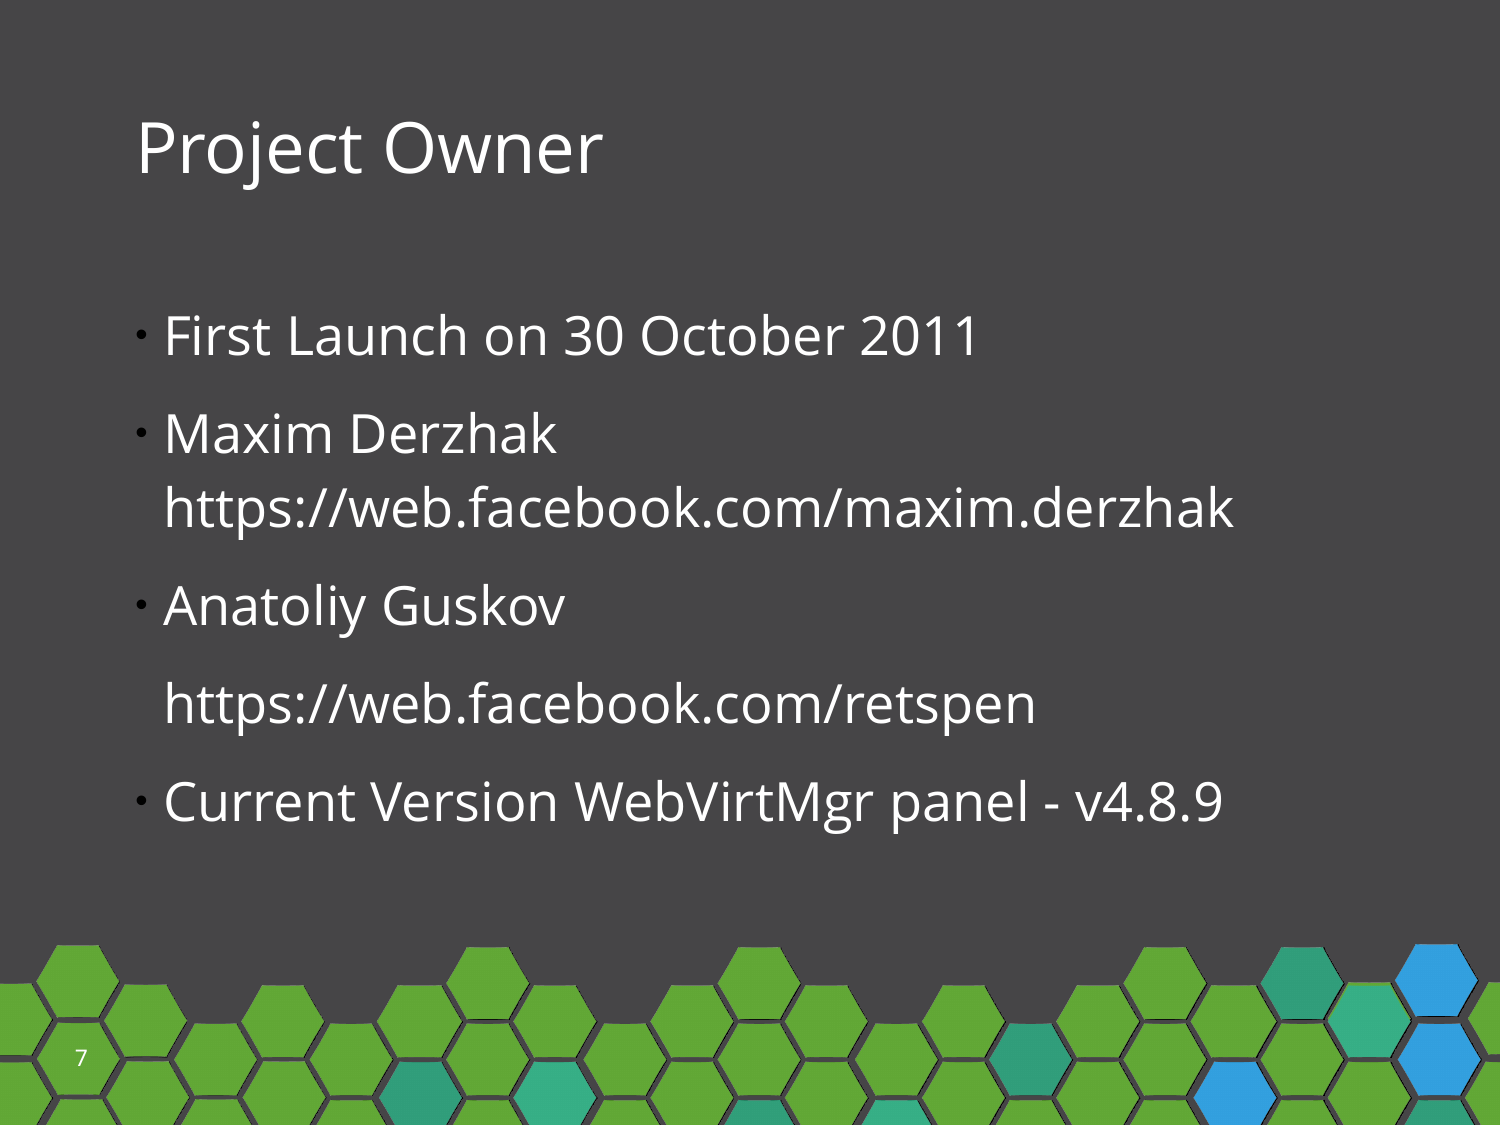

# Project Owner
First Launch on 30 October 2011
Maxim Derzhak https://web.facebook.com/maxim.derzhak
Anatoliy Guskov
https://web.facebook.com/retspen
Current Version WebVirtMgr panel - v4.8.9